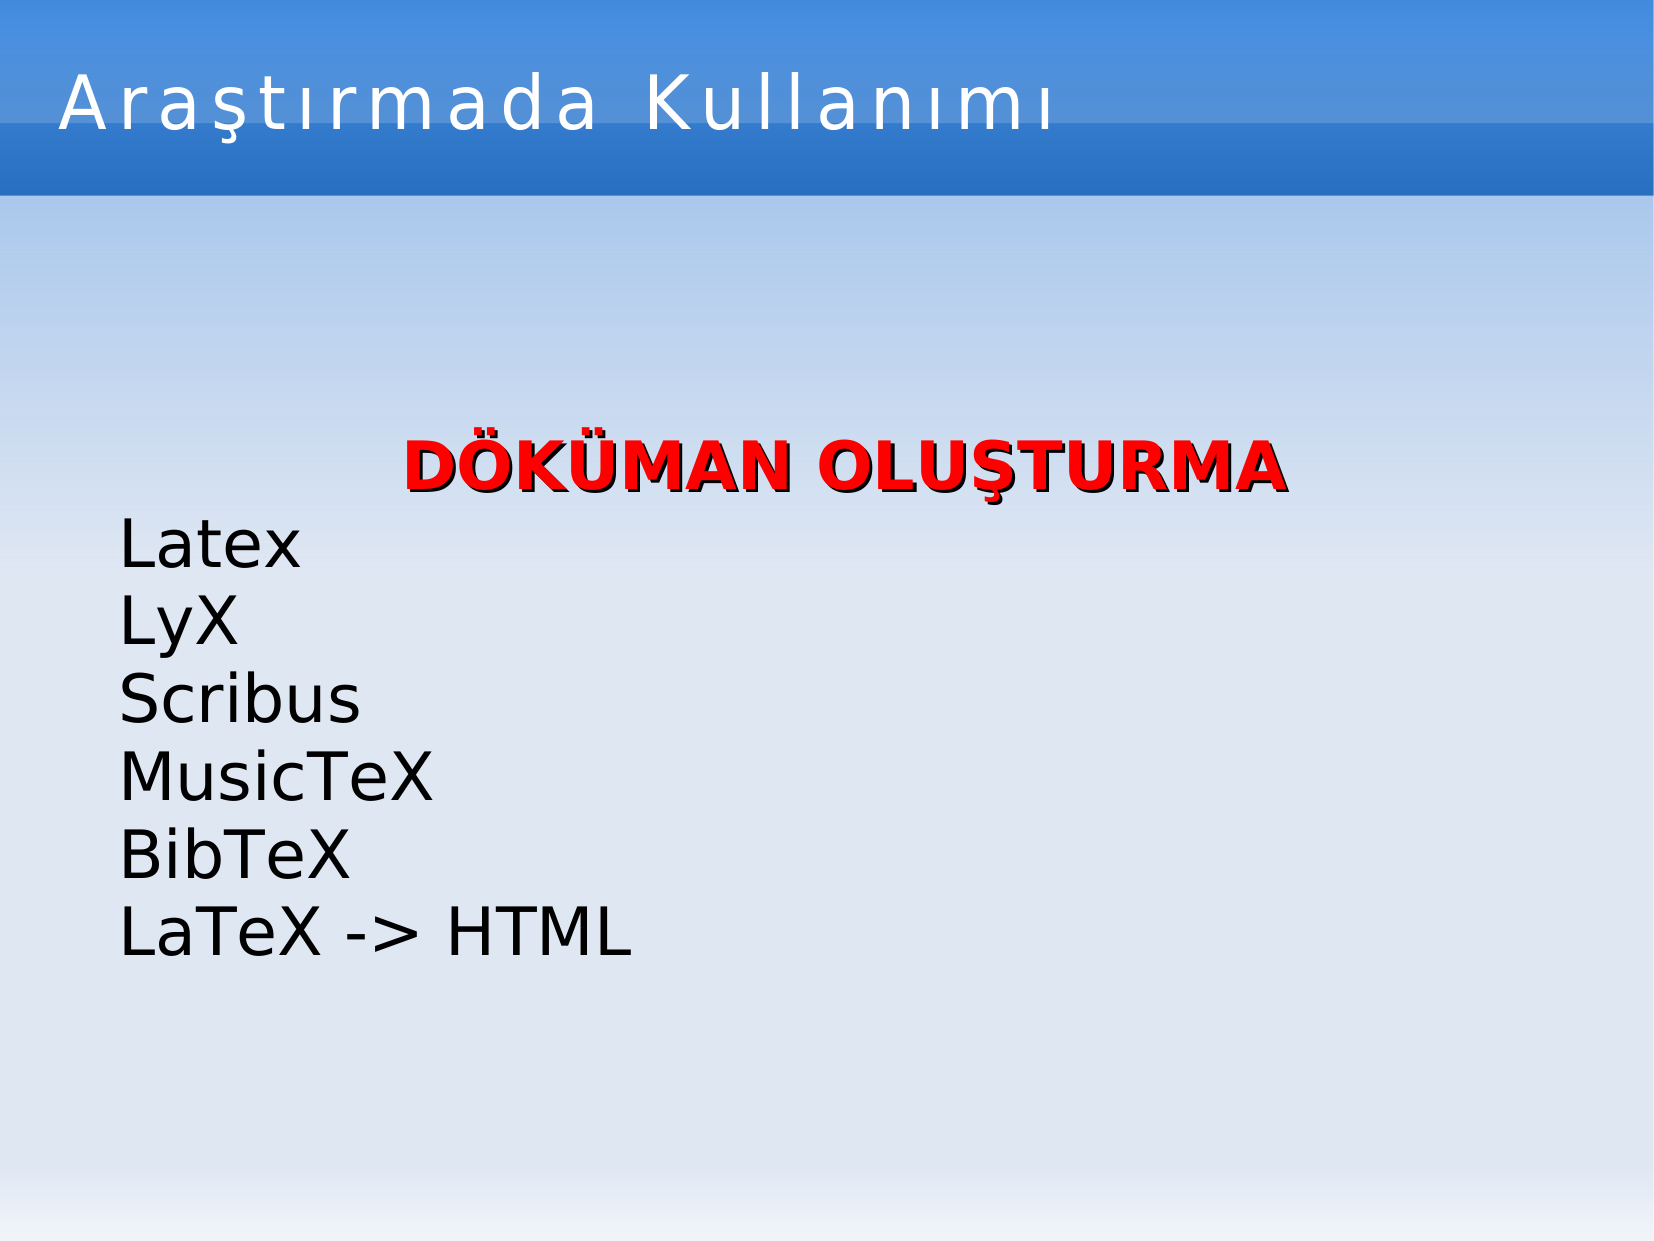

# Araştırmada Kullanımı
DÖKÜMAN OLUŞTURMA
Latex
LyX
Scribus
MusicTeX
BibTeX
LaTeX -> HTML